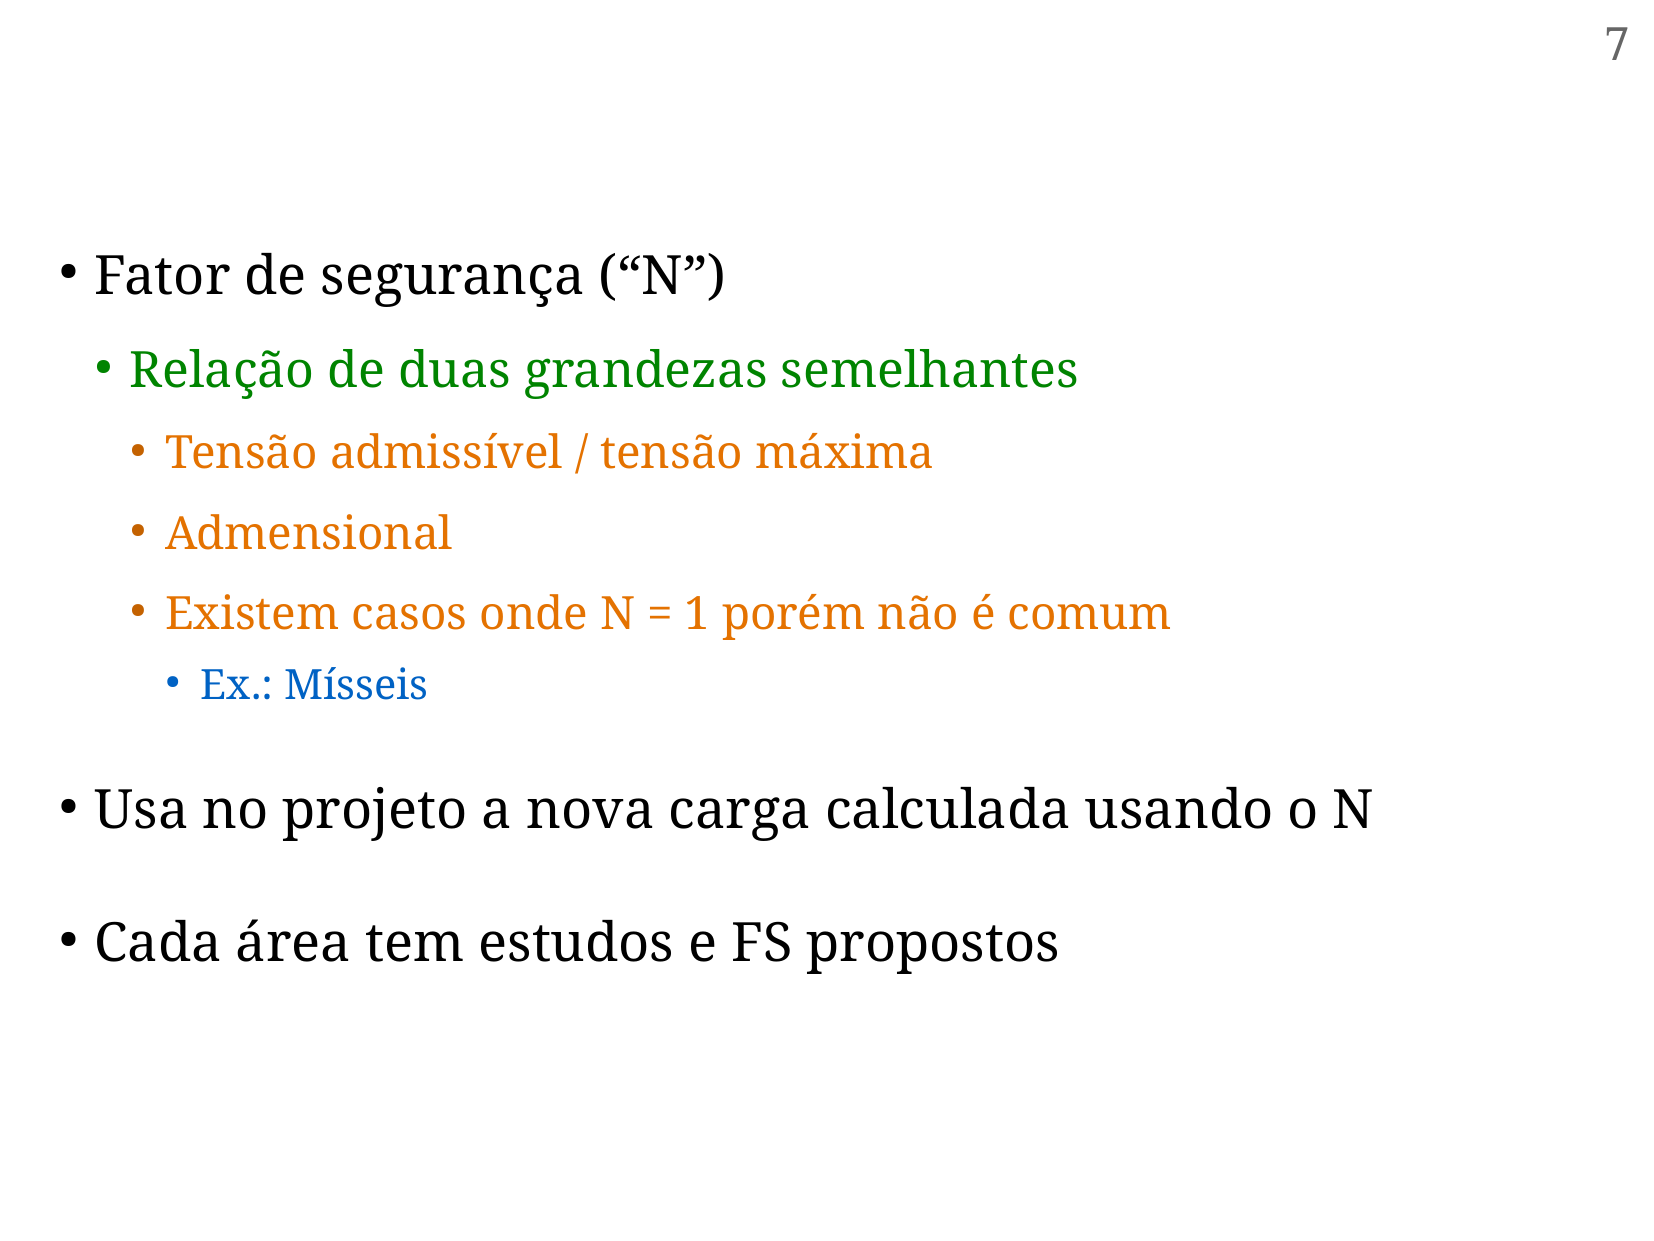

7
#
Fator de segurança (“N”)
Relação de duas grandezas semelhantes
Tensão admissível / tensão máxima
Admensional
Existem casos onde N = 1 porém não é comum
Ex.: Mísseis
Usa no projeto a nova carga calculada usando o N
Cada área tem estudos e FS propostos